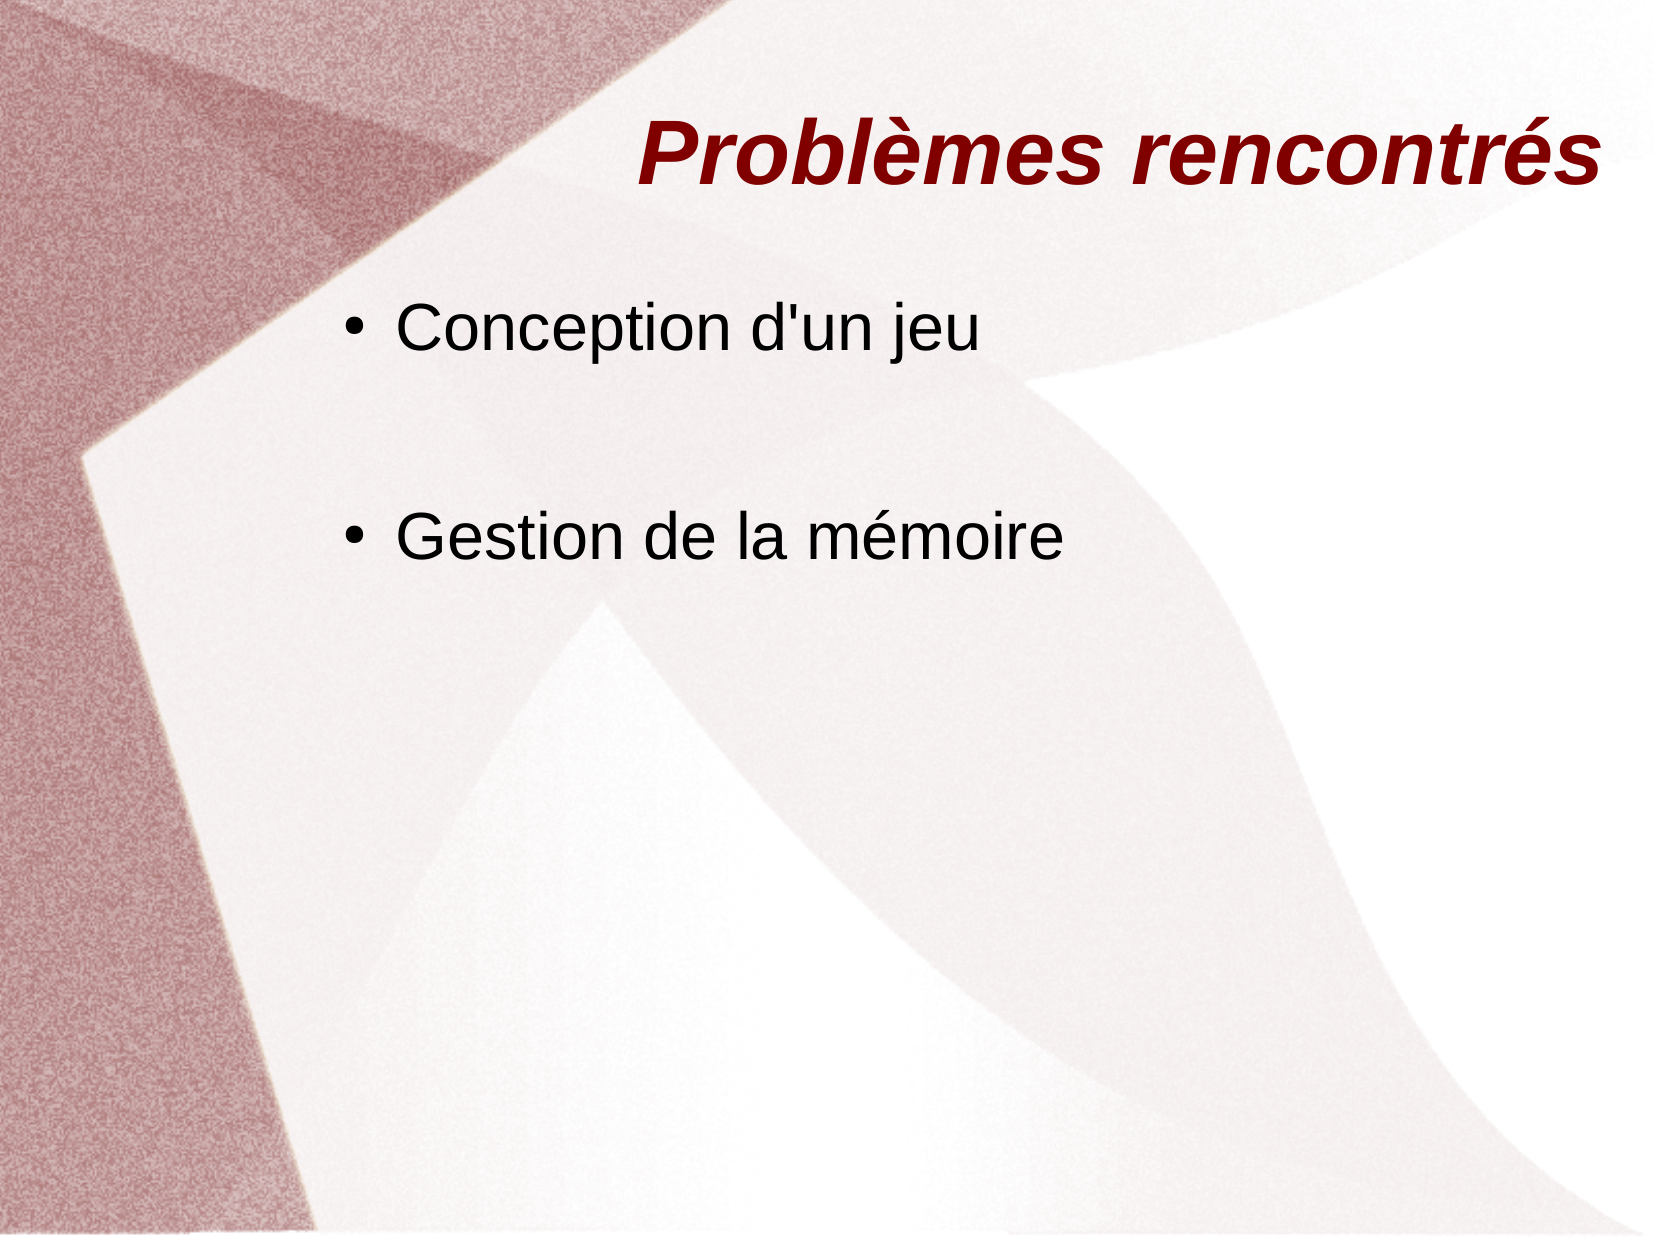

# Problèmes rencontrés
Conception d'un jeu
Gestion de la mémoire